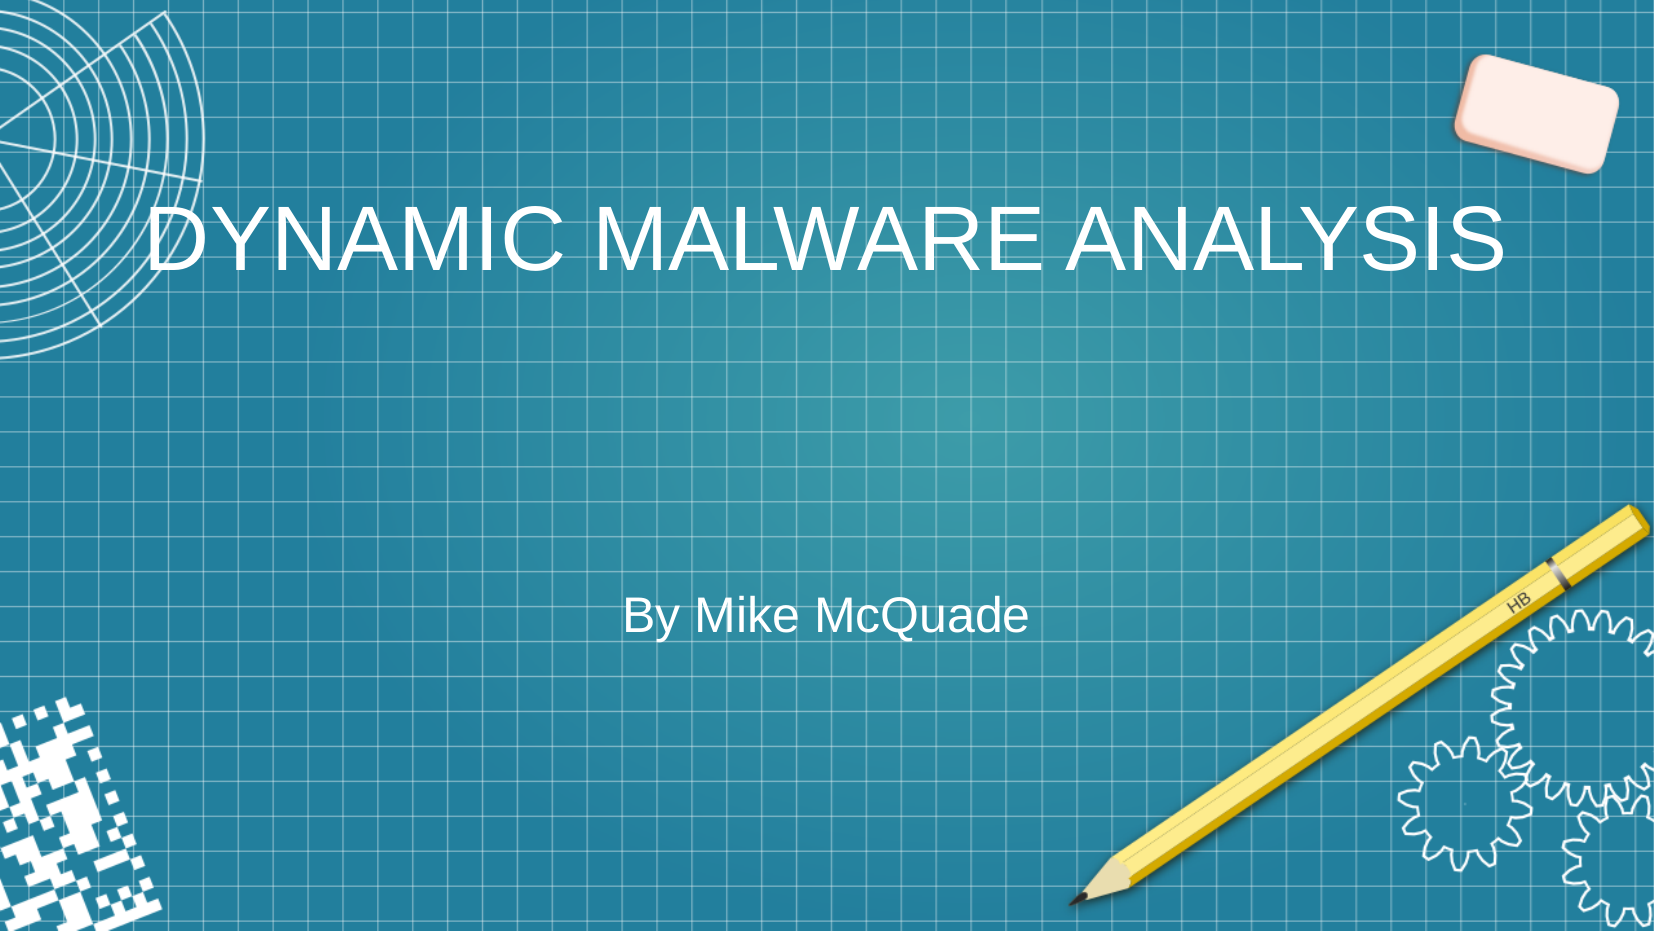

# DYNAMIC MALWARE ANALYSIS
By Mike McQuade